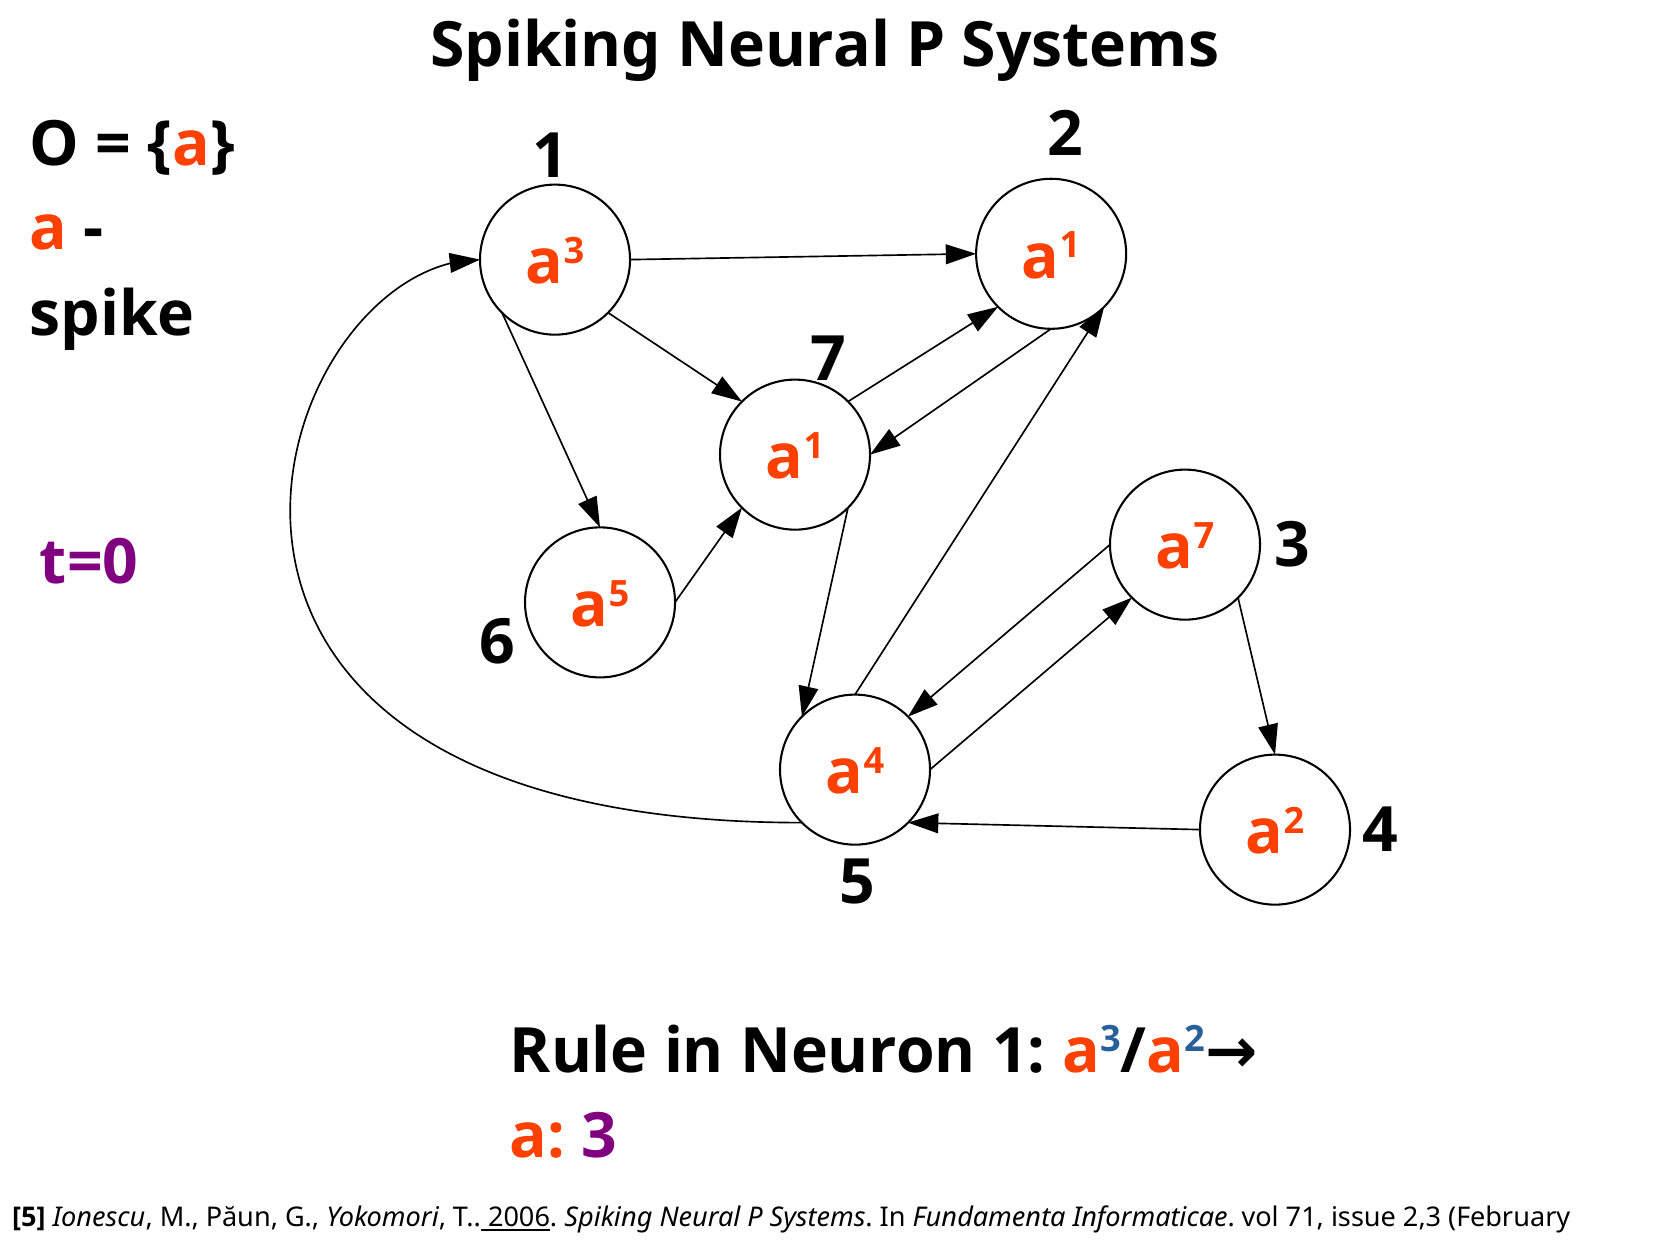

# Spiking Neural P Systems
2
O = {a}
a - spike
1
a1
a3
7
a1
a7
3
 t=0
a5
6
a4
a2
4
5
Rule in Neuron 1: a3/a2→ a: 3
[5] Ionescu, M., Păun, G., Yokomori, T.. 2006. Spiking Neural P Systems. In Fundamenta Informaticae. vol 71, issue 2,3 (February 2006), 279-308.